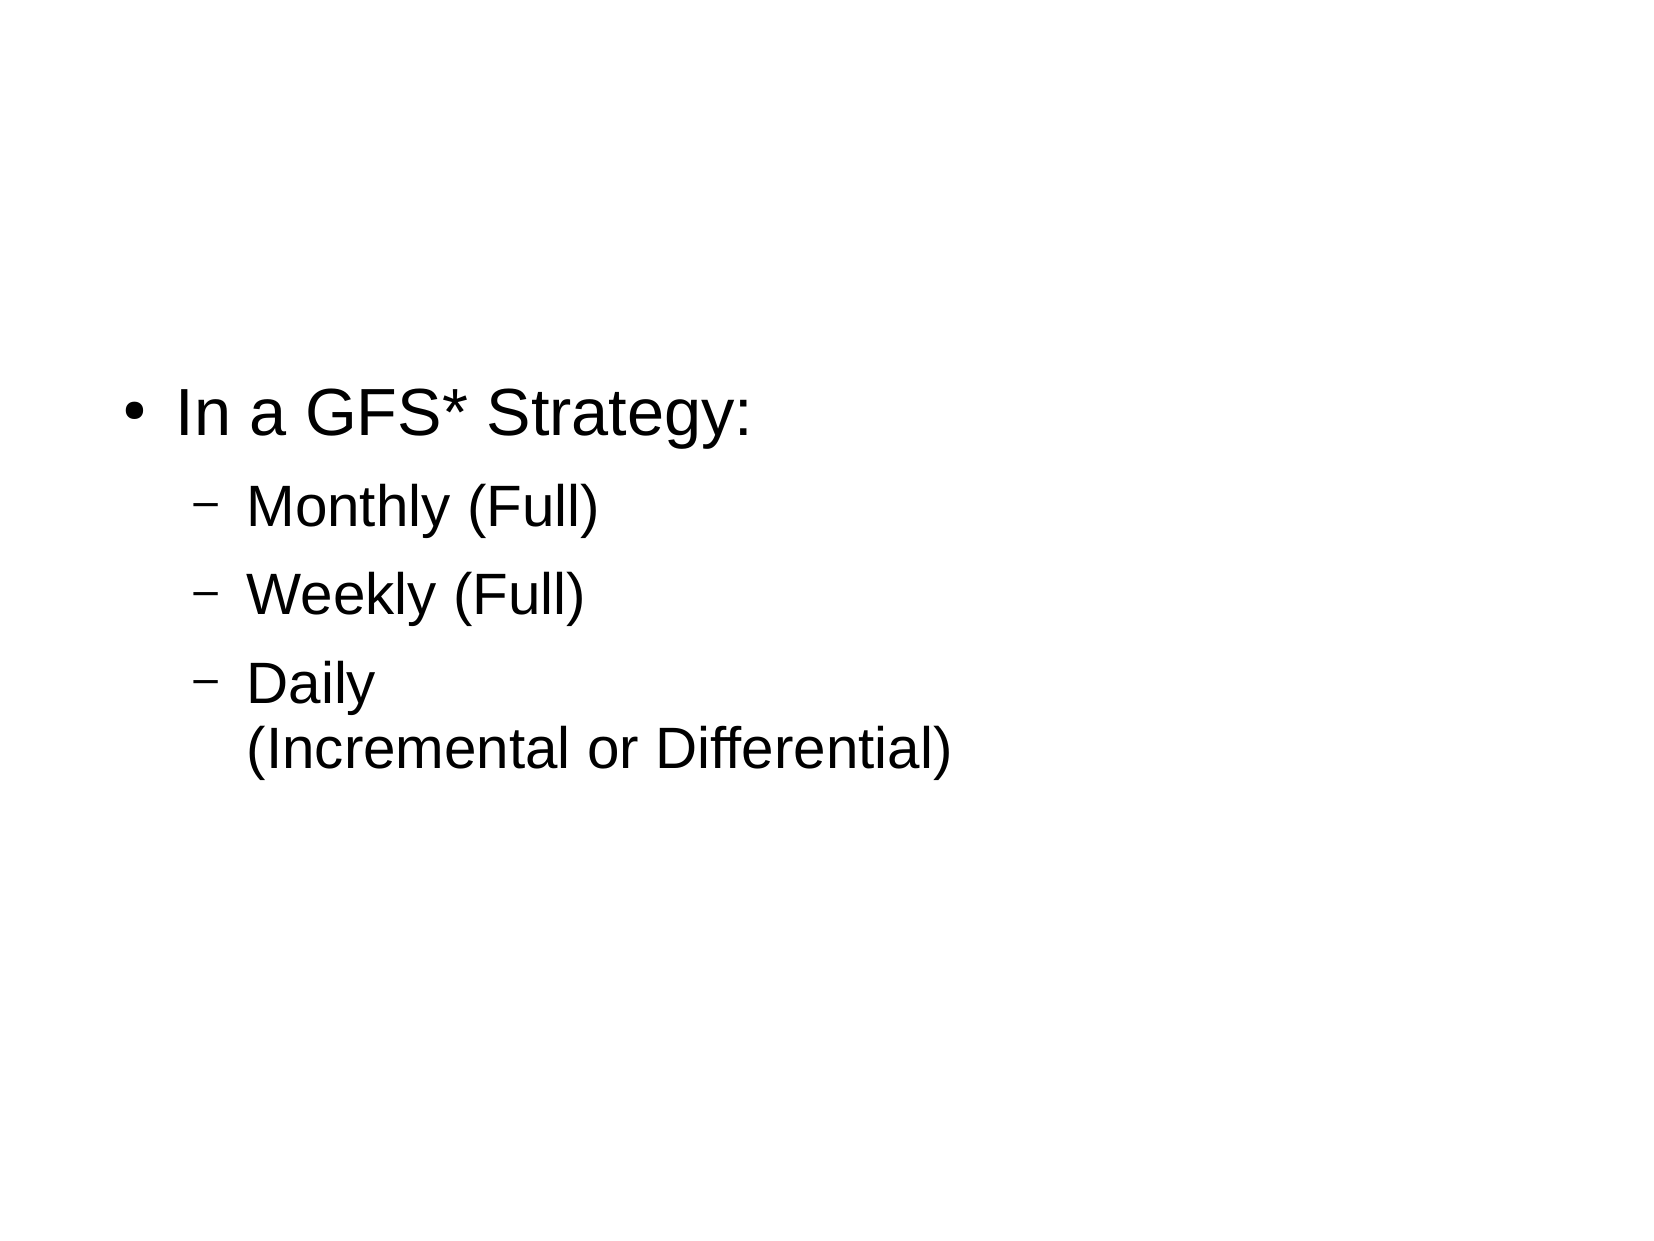

#
In a GFS* Strategy:
Monthly (Full)
Weekly (Full)
Daily
(Incremental or Differential)